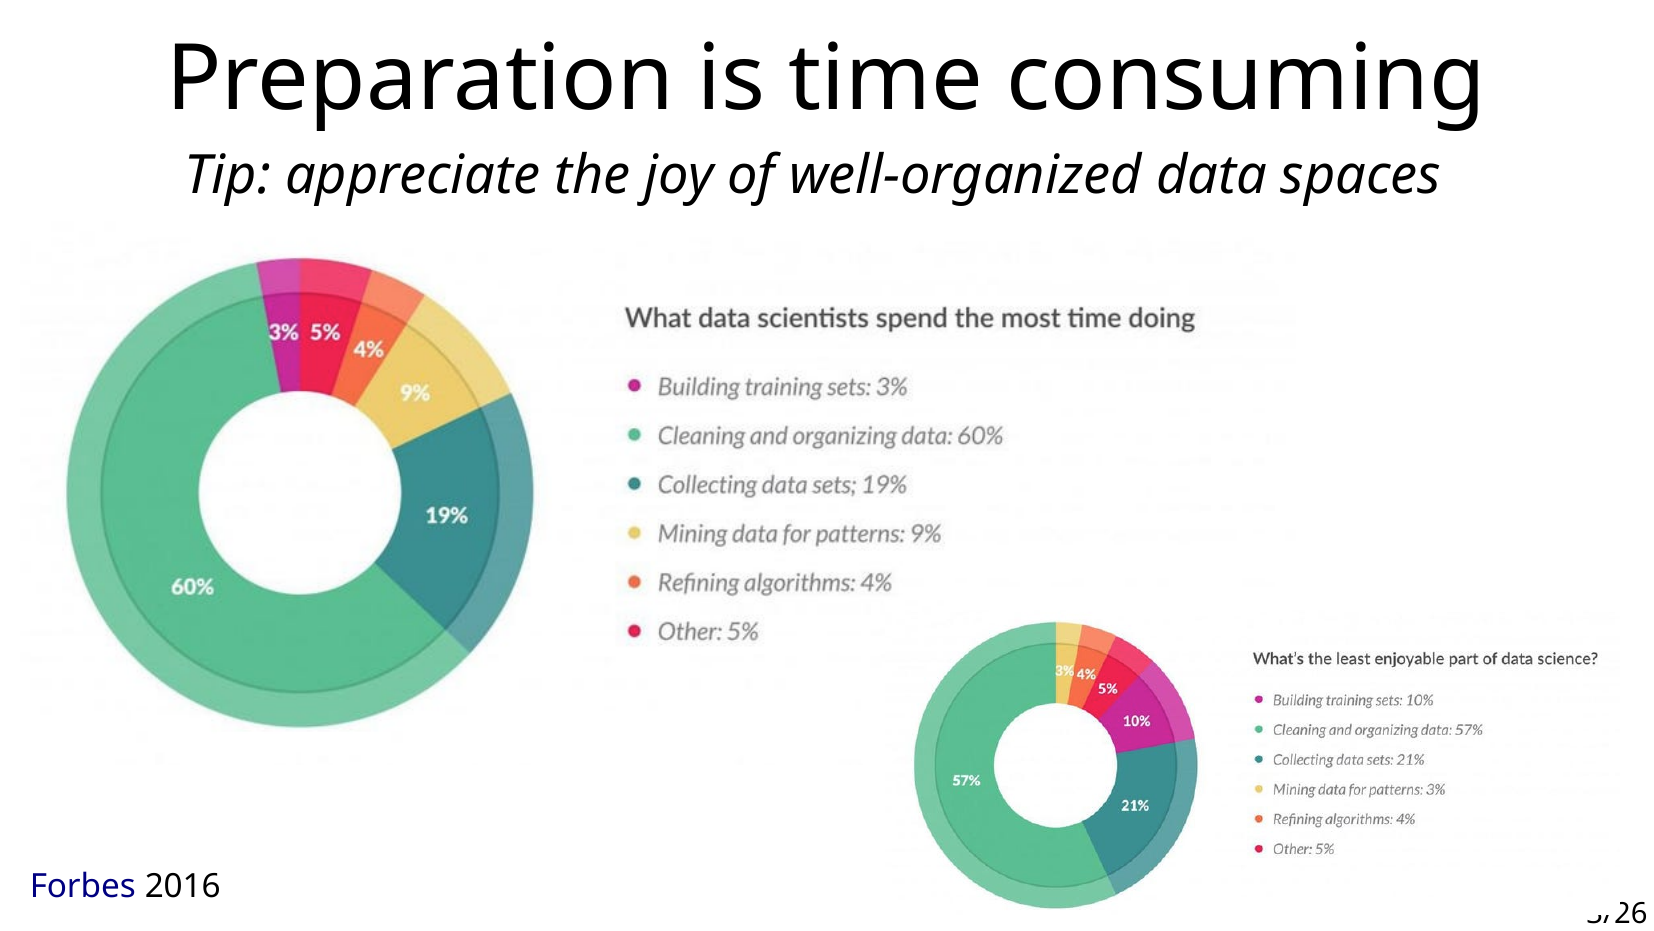

# Preparation is time consuming
Tip: appreciate the joy of well-organized data spaces
Forbes 2016
3